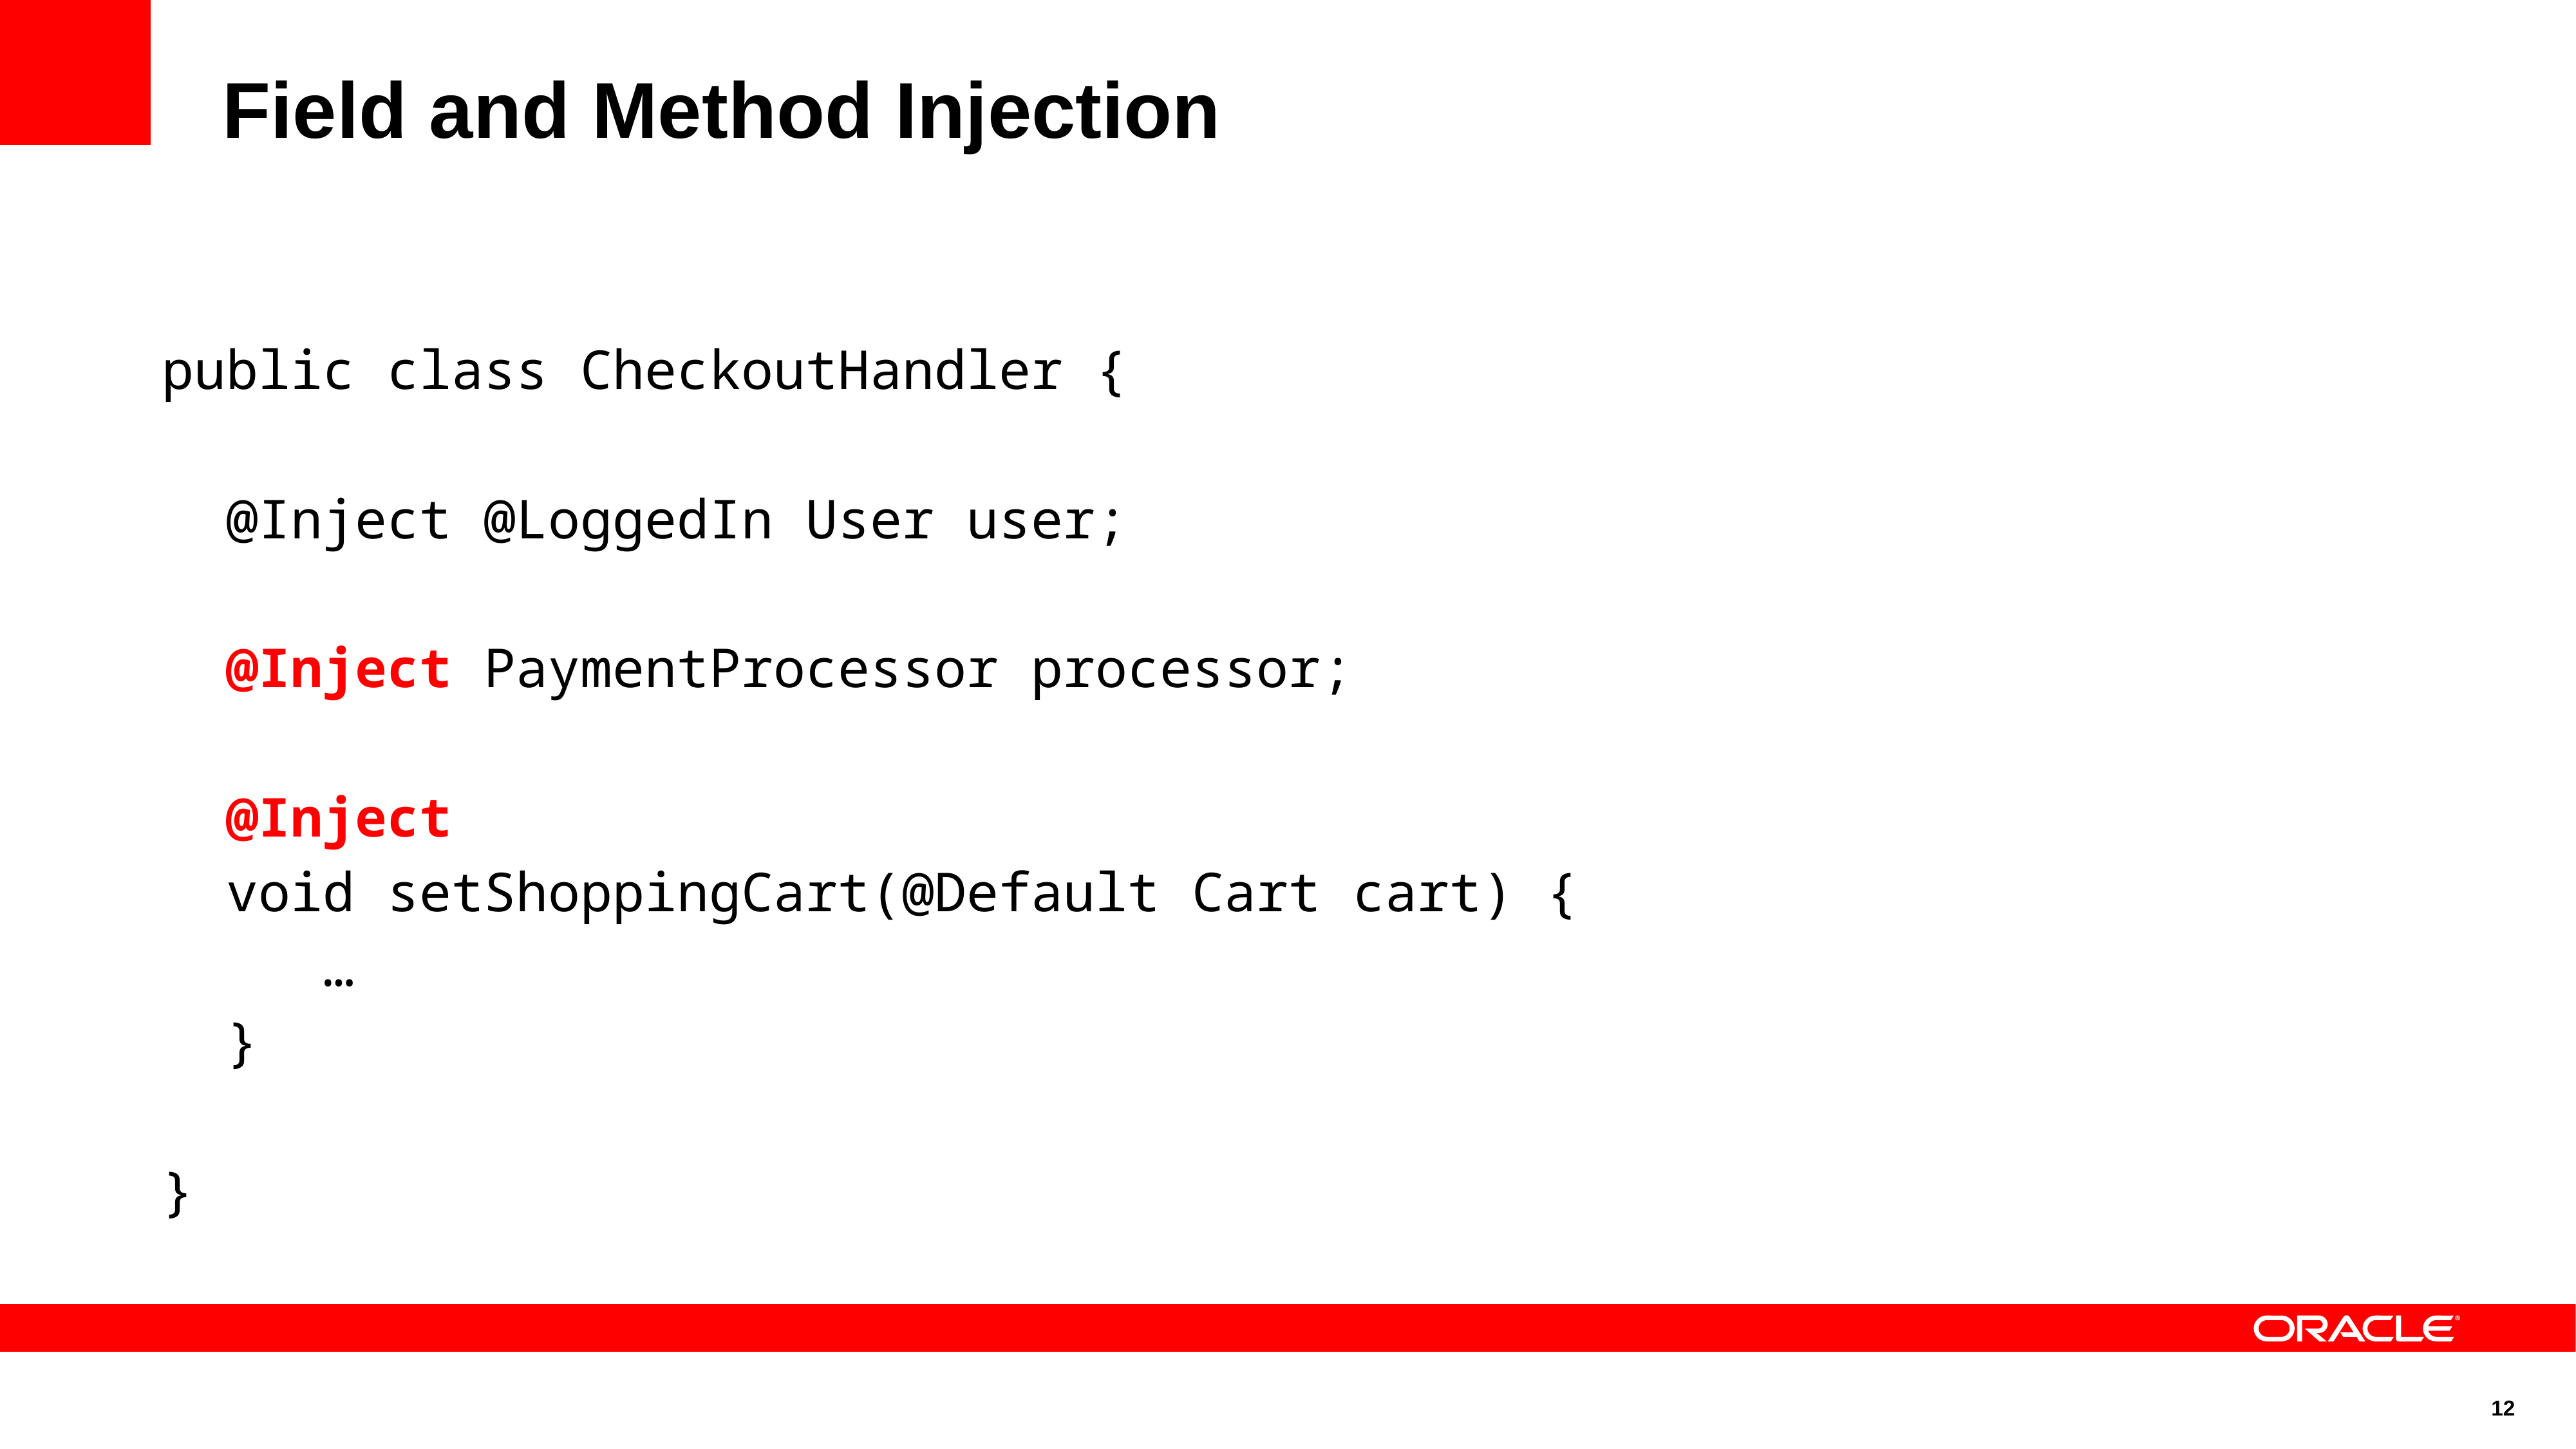

# Field and Method Injection
public class CheckoutHandler {
 @Inject @LoggedIn User user;
 @Inject PaymentProcessor processor;
 @Inject
 void setShoppingCart(@Default Cart cart) {
 …
 }
}